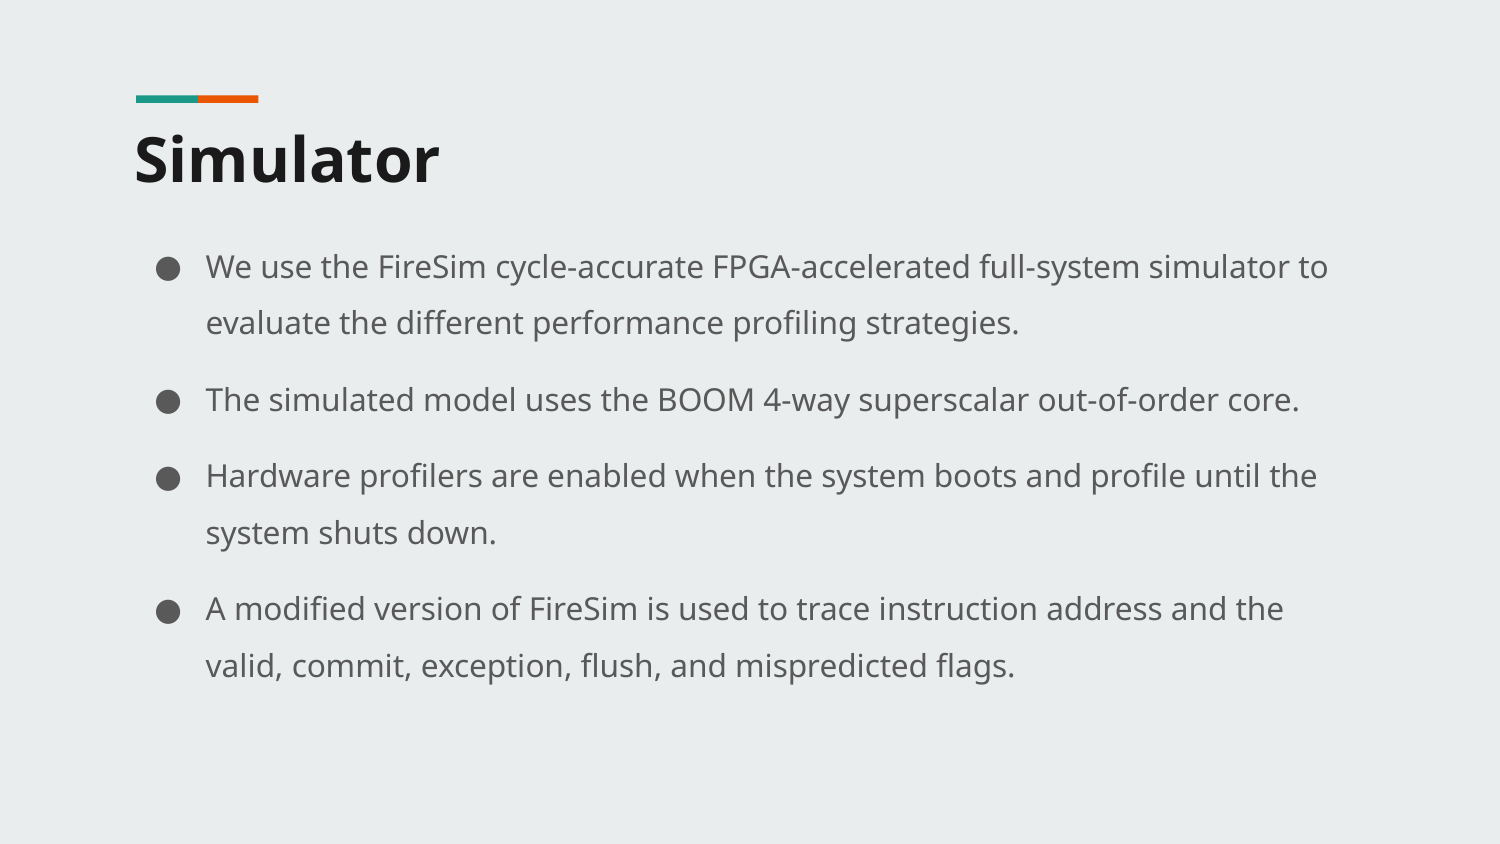

Simulator
We use the FireSim cycle-accurate FPGA-accelerated full-system simulator to evaluate the different performance profiling strategies.
The simulated model uses the BOOM 4-way superscalar out-of-order core.
Hardware profilers are enabled when the system boots and profile until the system shuts down.
A modified version of FireSim is used to trace instruction address and the valid, commit, exception, flush, and mispredicted flags.